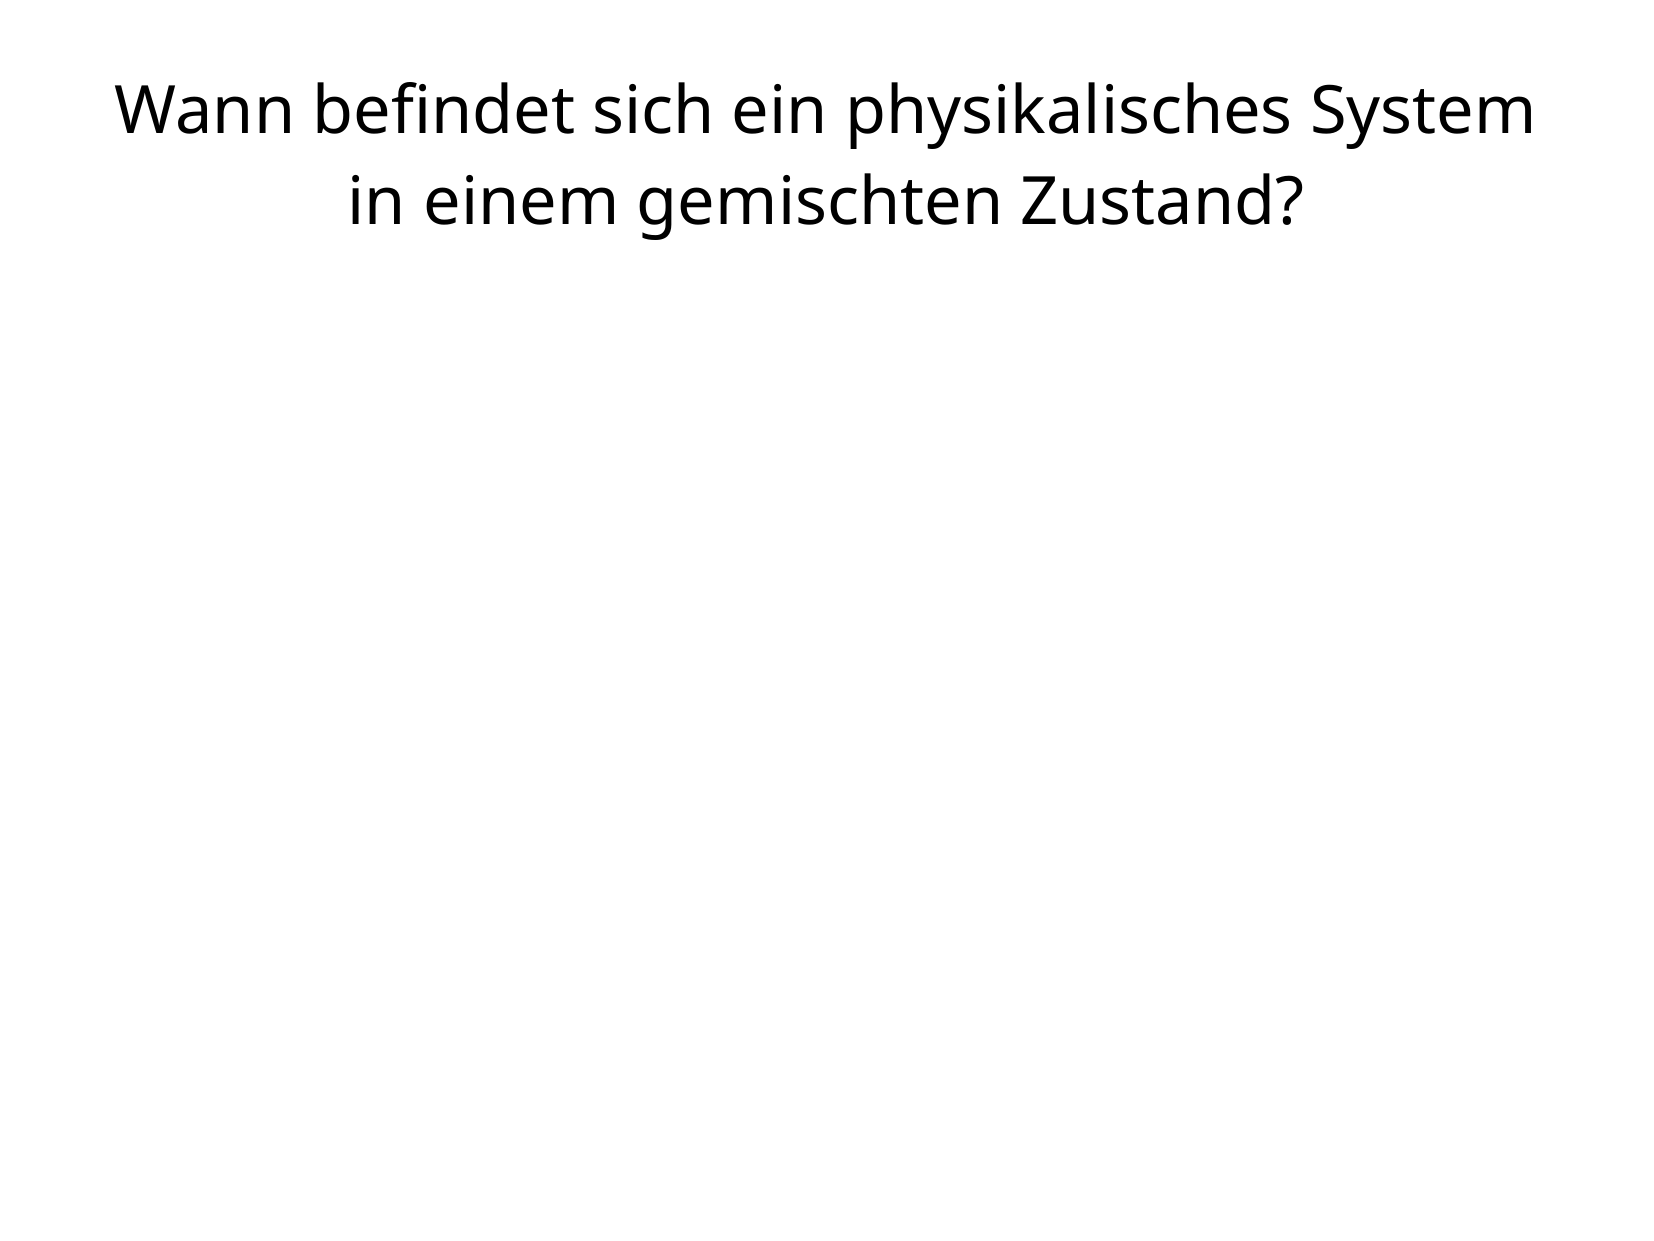

# Wann befindet sich ein physikalisches System in einem gemischten Zustand?